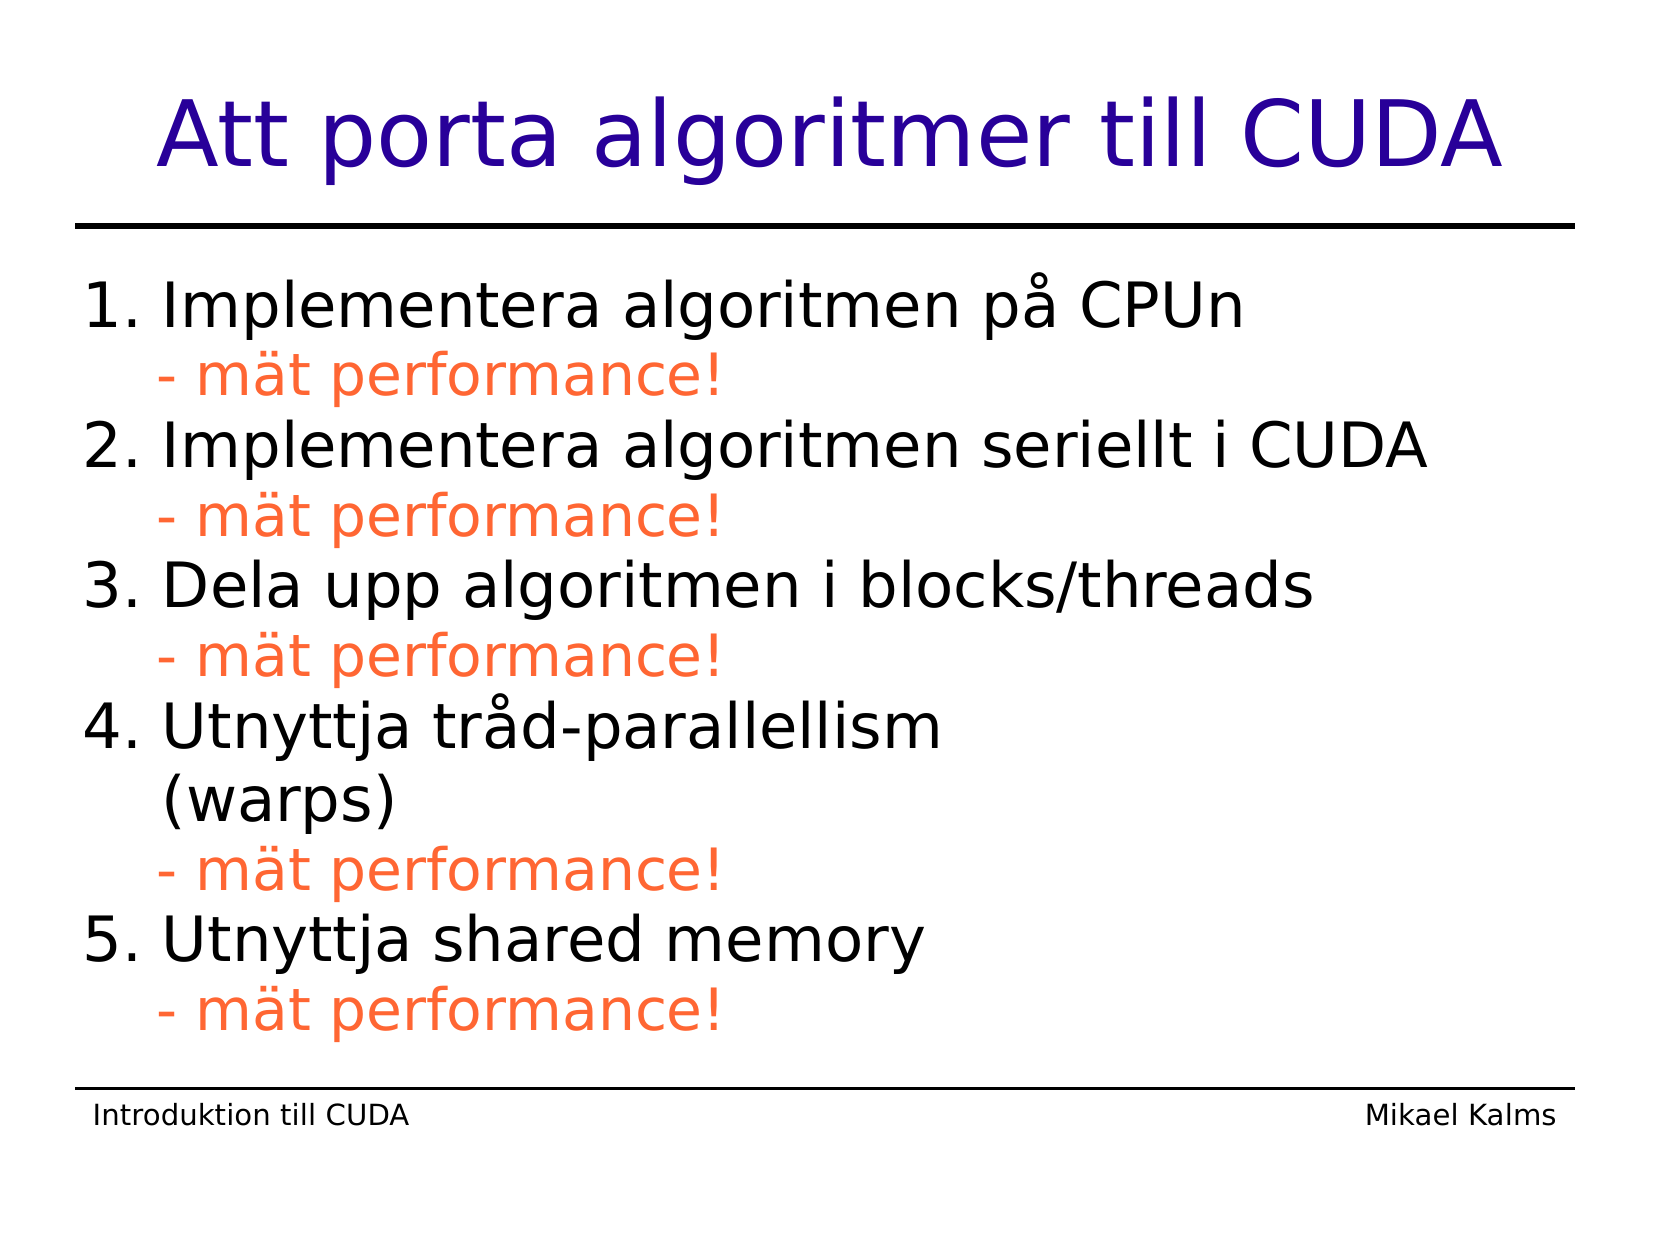

# Att porta algoritmer till CUDA
1. Implementera algoritmen på CPUn
 - mät performance!
2. Implementera algoritmen seriellt i CUDA
 - mät performance!
3. Dela upp algoritmen i blocks/threads
 - mät performance!
4. Utnyttja tråd-parallellism
 (warps)
 - mät performance!
5. Utnyttja shared memory
 - mät performance!
Introduktion till CUDA
Mikael Kalms